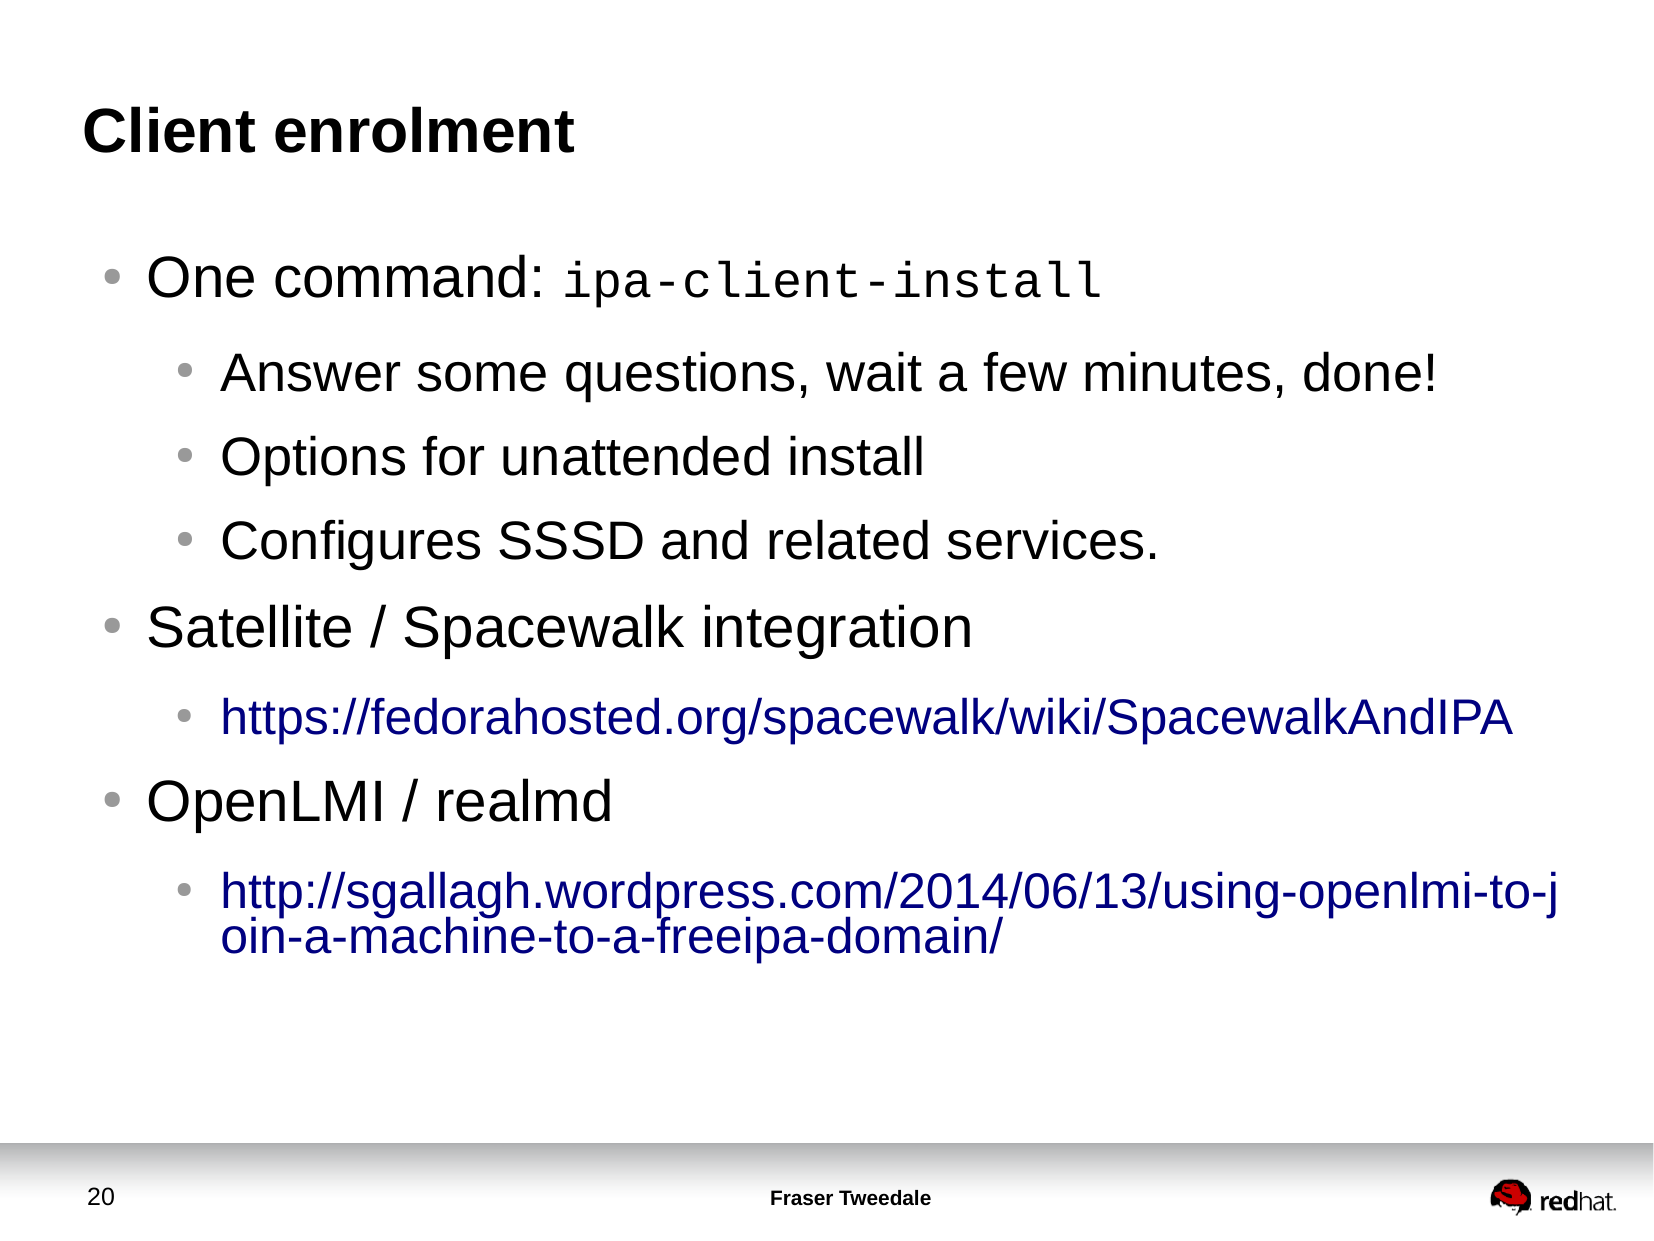

# Client enrolment
One command: ipa-client-install
Answer some questions, wait a few minutes, done!
Options for unattended install
Configures SSSD and related services.
Satellite / Spacewalk integration
https://fedorahosted.org/spacewalk/wiki/SpacewalkAndIPA
OpenLMI / realmd
http://sgallagh.wordpress.com/2014/06/13/using-openlmi-to-join-a-machine-to-a-freeipa-domain/